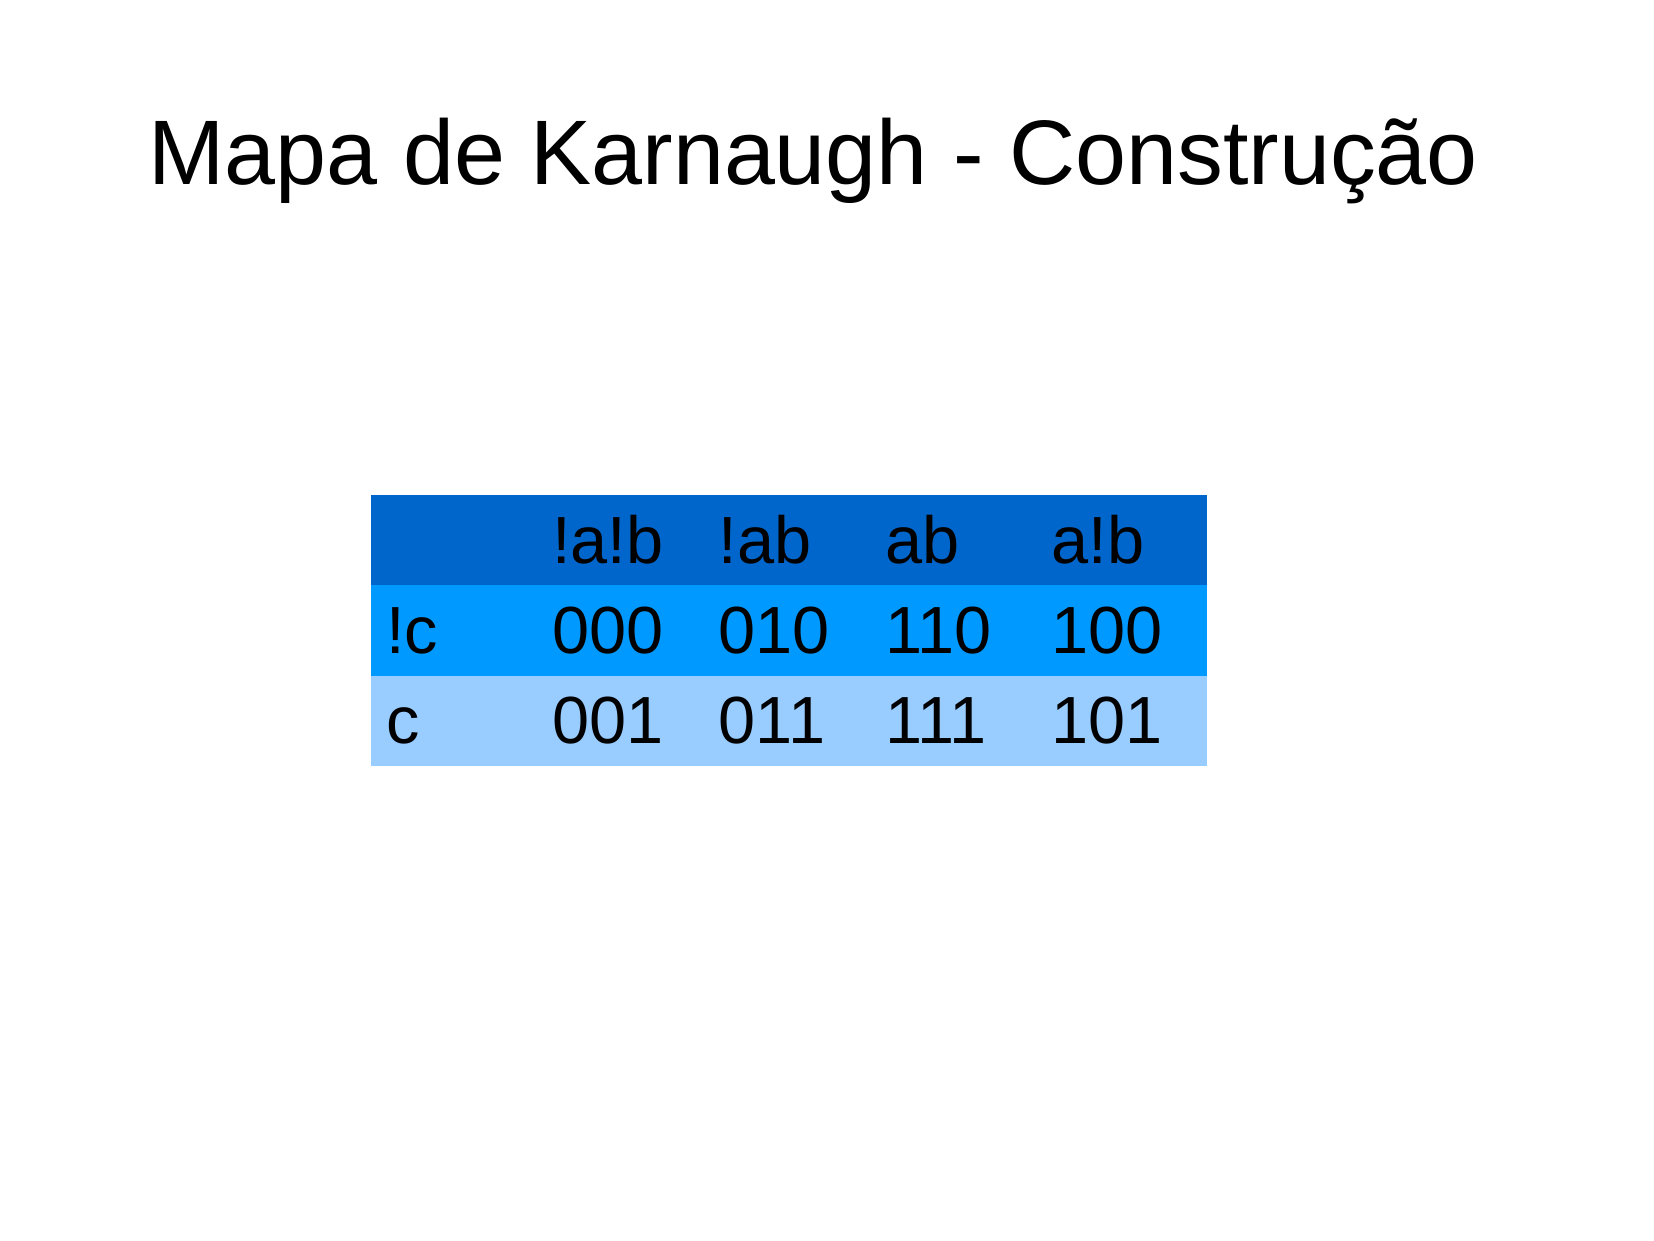

# Mapa de Karnaugh - Construção
| | !a!b | !ab | ab | a!b |
| --- | --- | --- | --- | --- |
| !c | 000 | 010 | 110 | 100 |
| c | 001 | 011 | 111 | 101 |